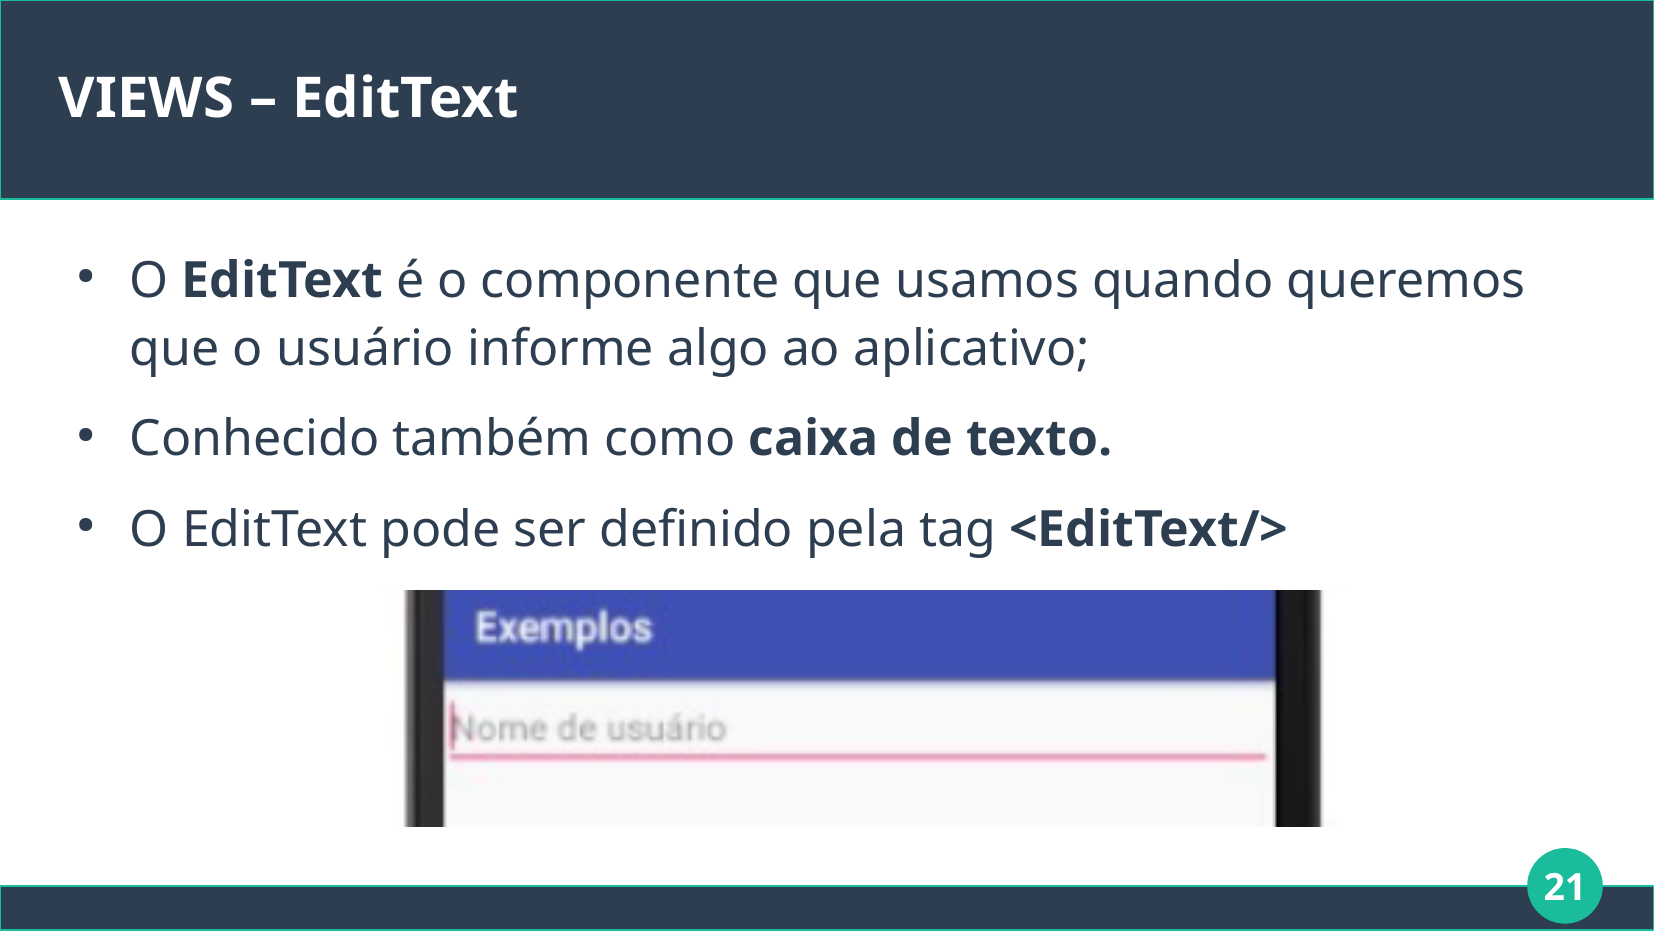

# VIEWS – EditText
O EditText é o componente que usamos quando queremos que o usuário informe algo ao aplicativo;
Conhecido também como caixa de texto.
O EditText pode ser definido pela tag <EditText/>
21